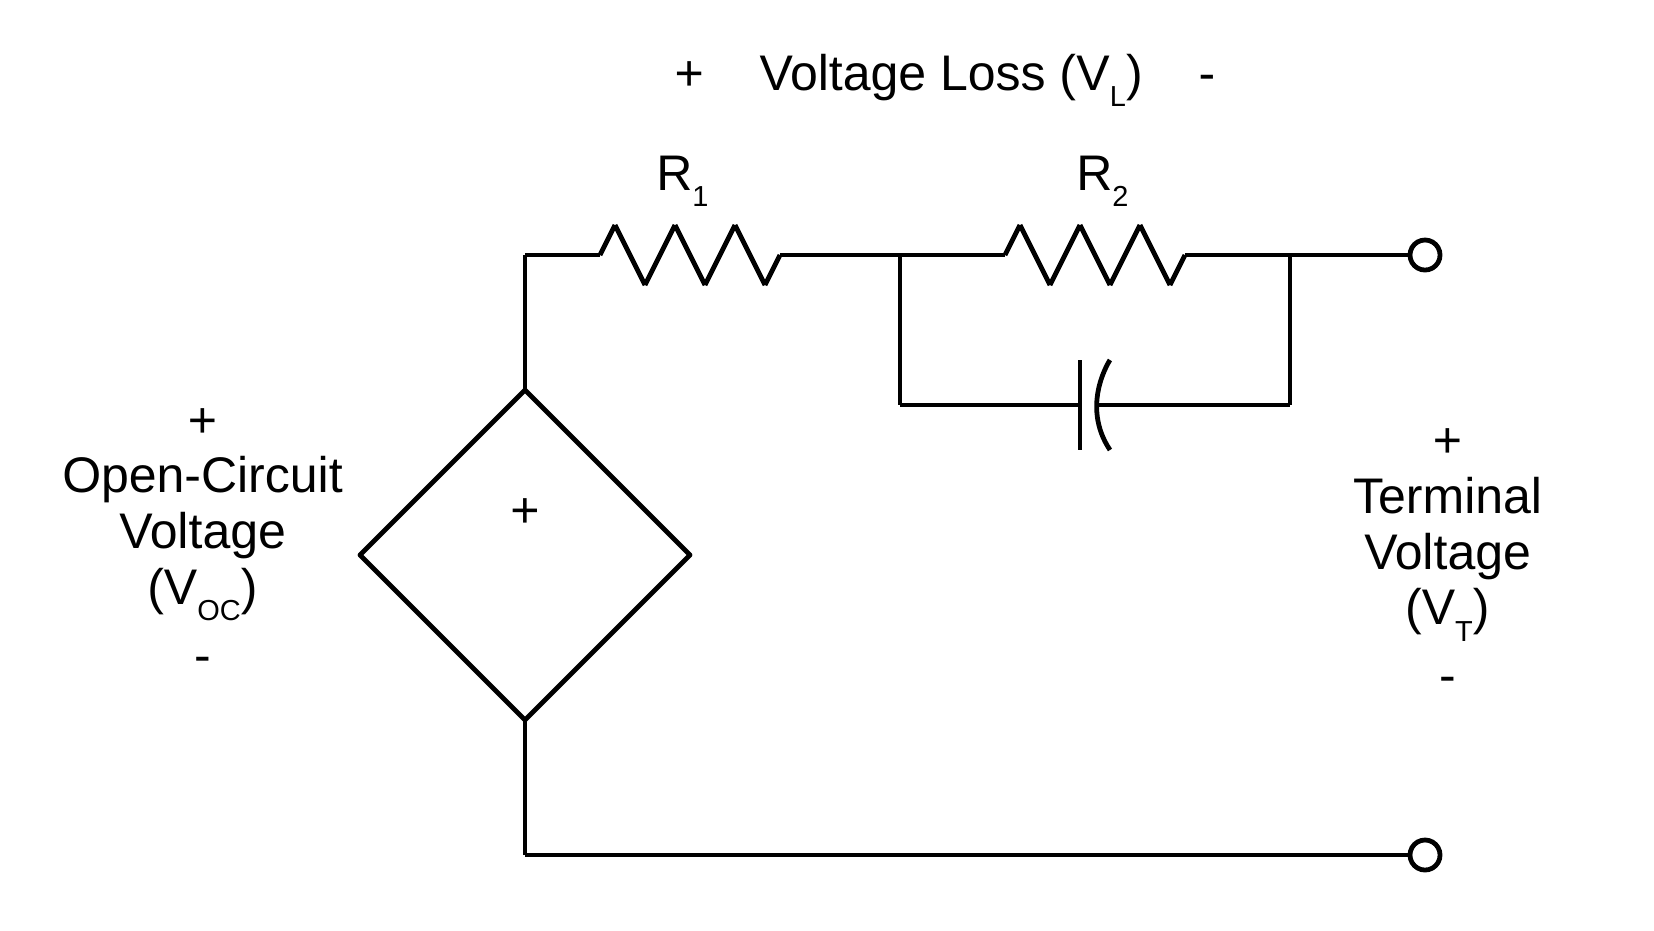

+ Voltage Loss (VL) -
R1
R2
+
Open-Circuit Voltage
(VOC)
-
+
+
Terminal Voltage
(VT)
-